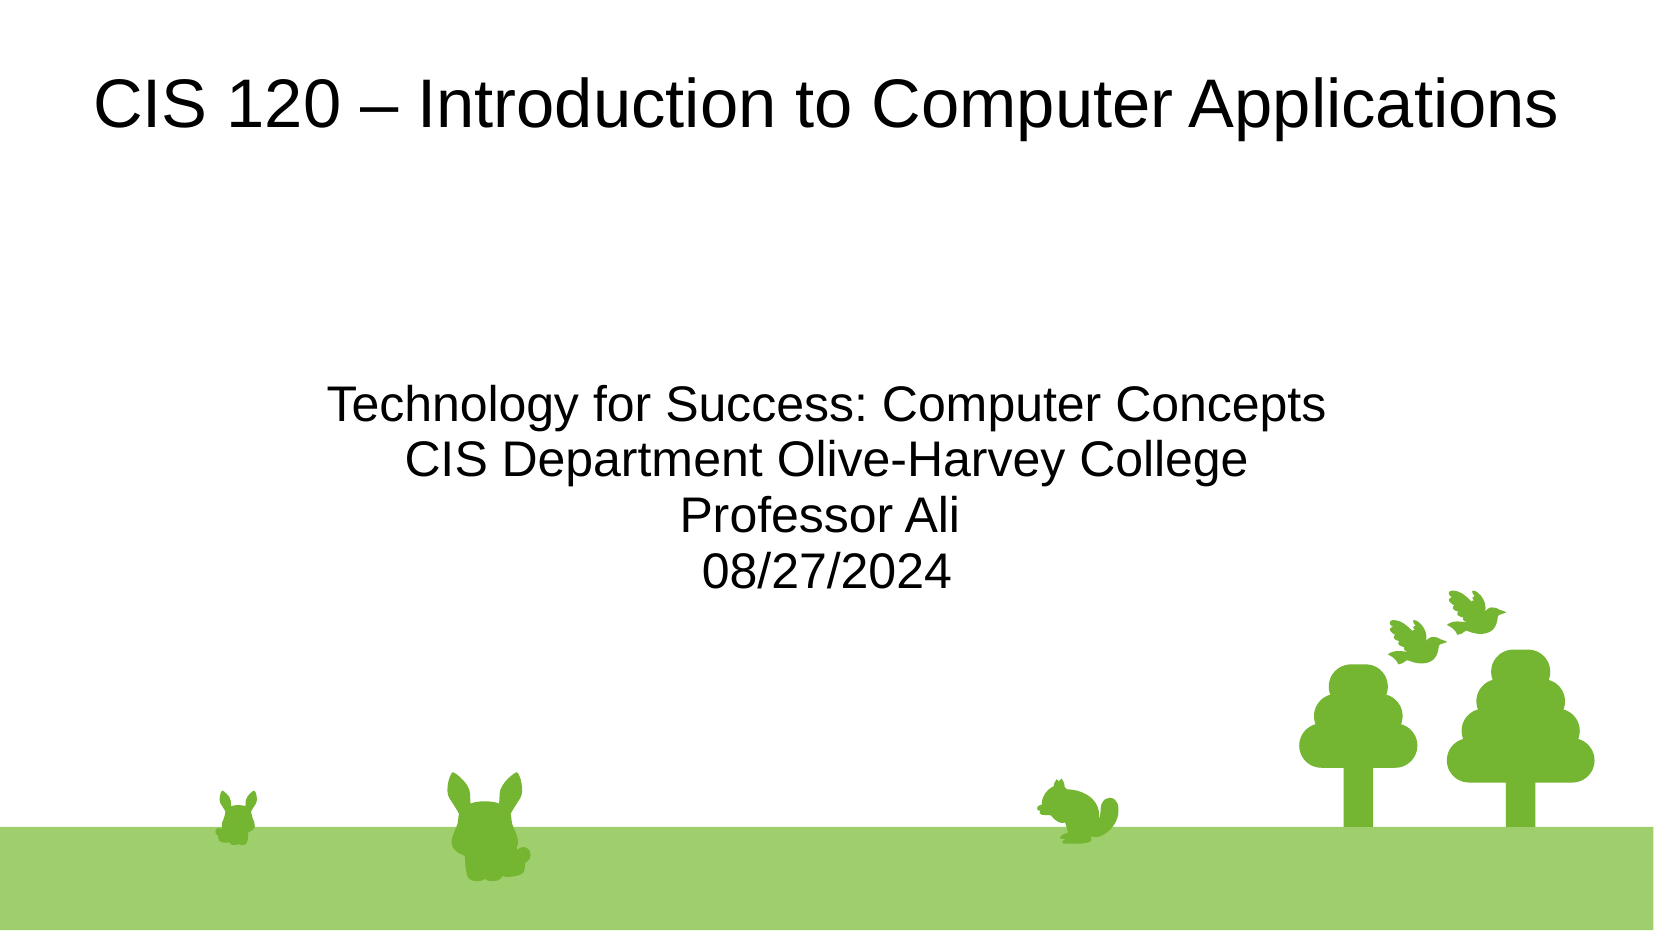

# CIS 120 – Introduction to Computer Applications
Technology for Success: Computer Concepts
CIS Department Olive-Harvey College
Professor Ali
08/27/2024